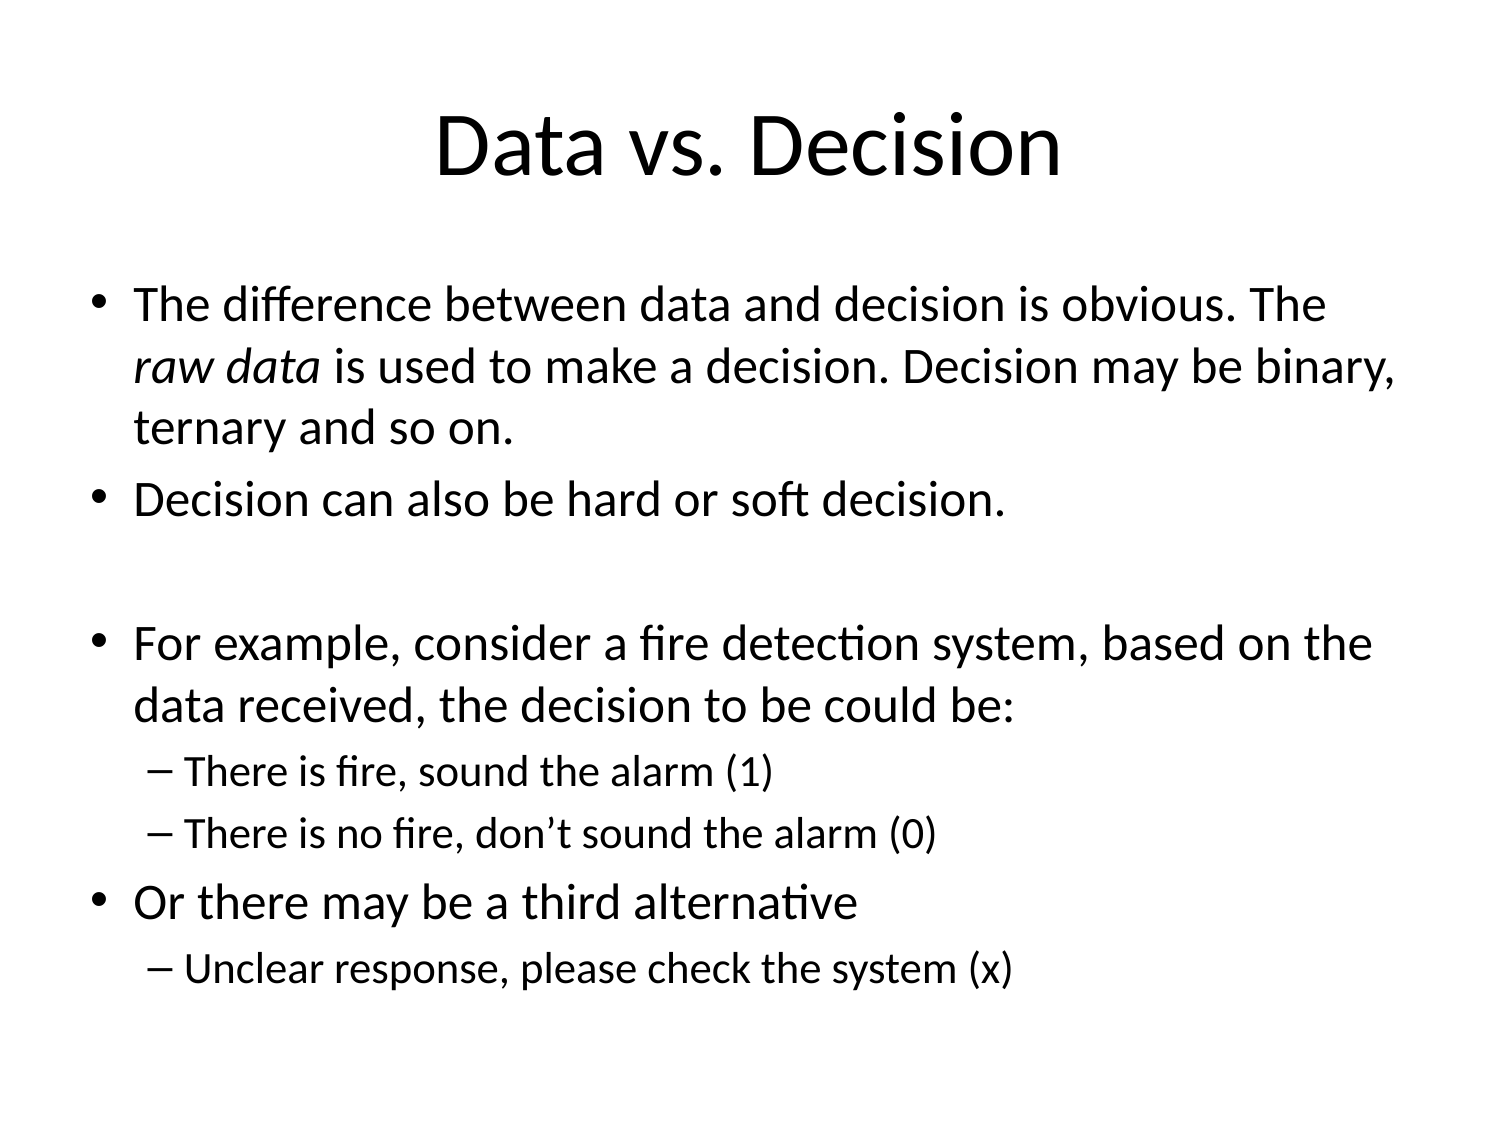

# Data vs. Decision
The difference between data and decision is obvious. The raw data is used to make a decision. Decision may be binary, ternary and so on.
Decision can also be hard or soft decision.
For example, consider a fire detection system, based on the data received, the decision to be could be:
There is fire, sound the alarm (1)
There is no fire, don’t sound the alarm (0)
Or there may be a third alternative
Unclear response, please check the system (x)